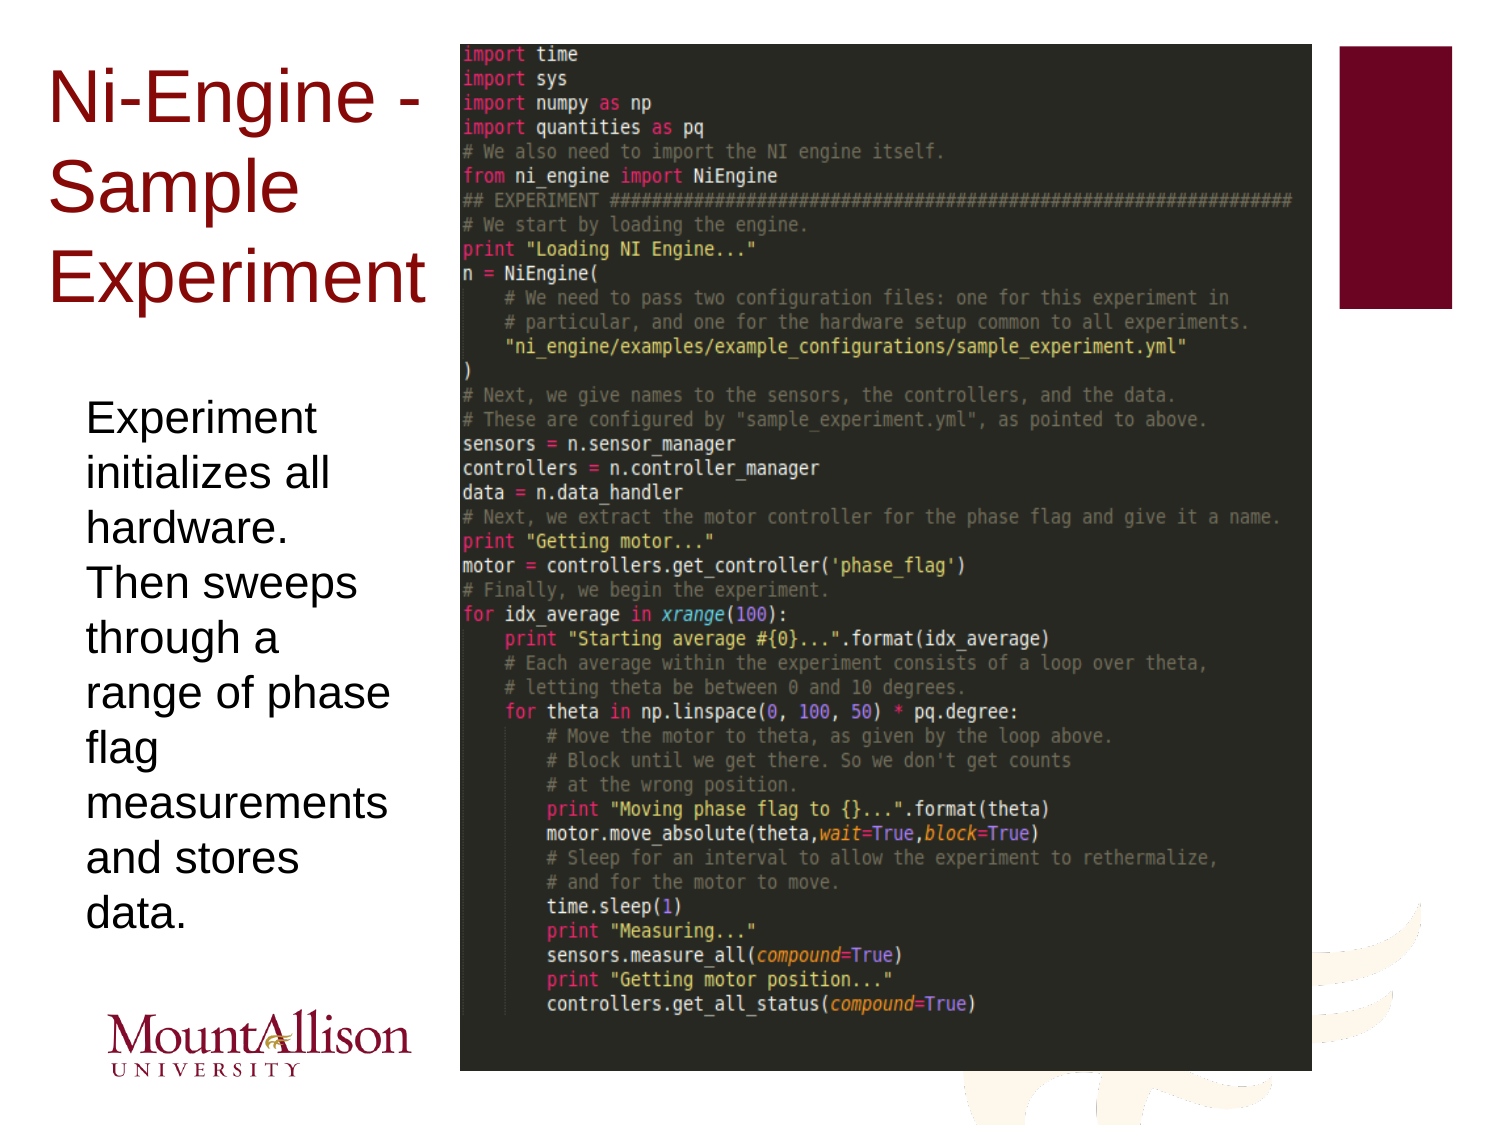

# Ni-Engine - Sample Experiment
Experiment initializes all hardware. Then sweeps through a range of phase flag measurements and stores data.